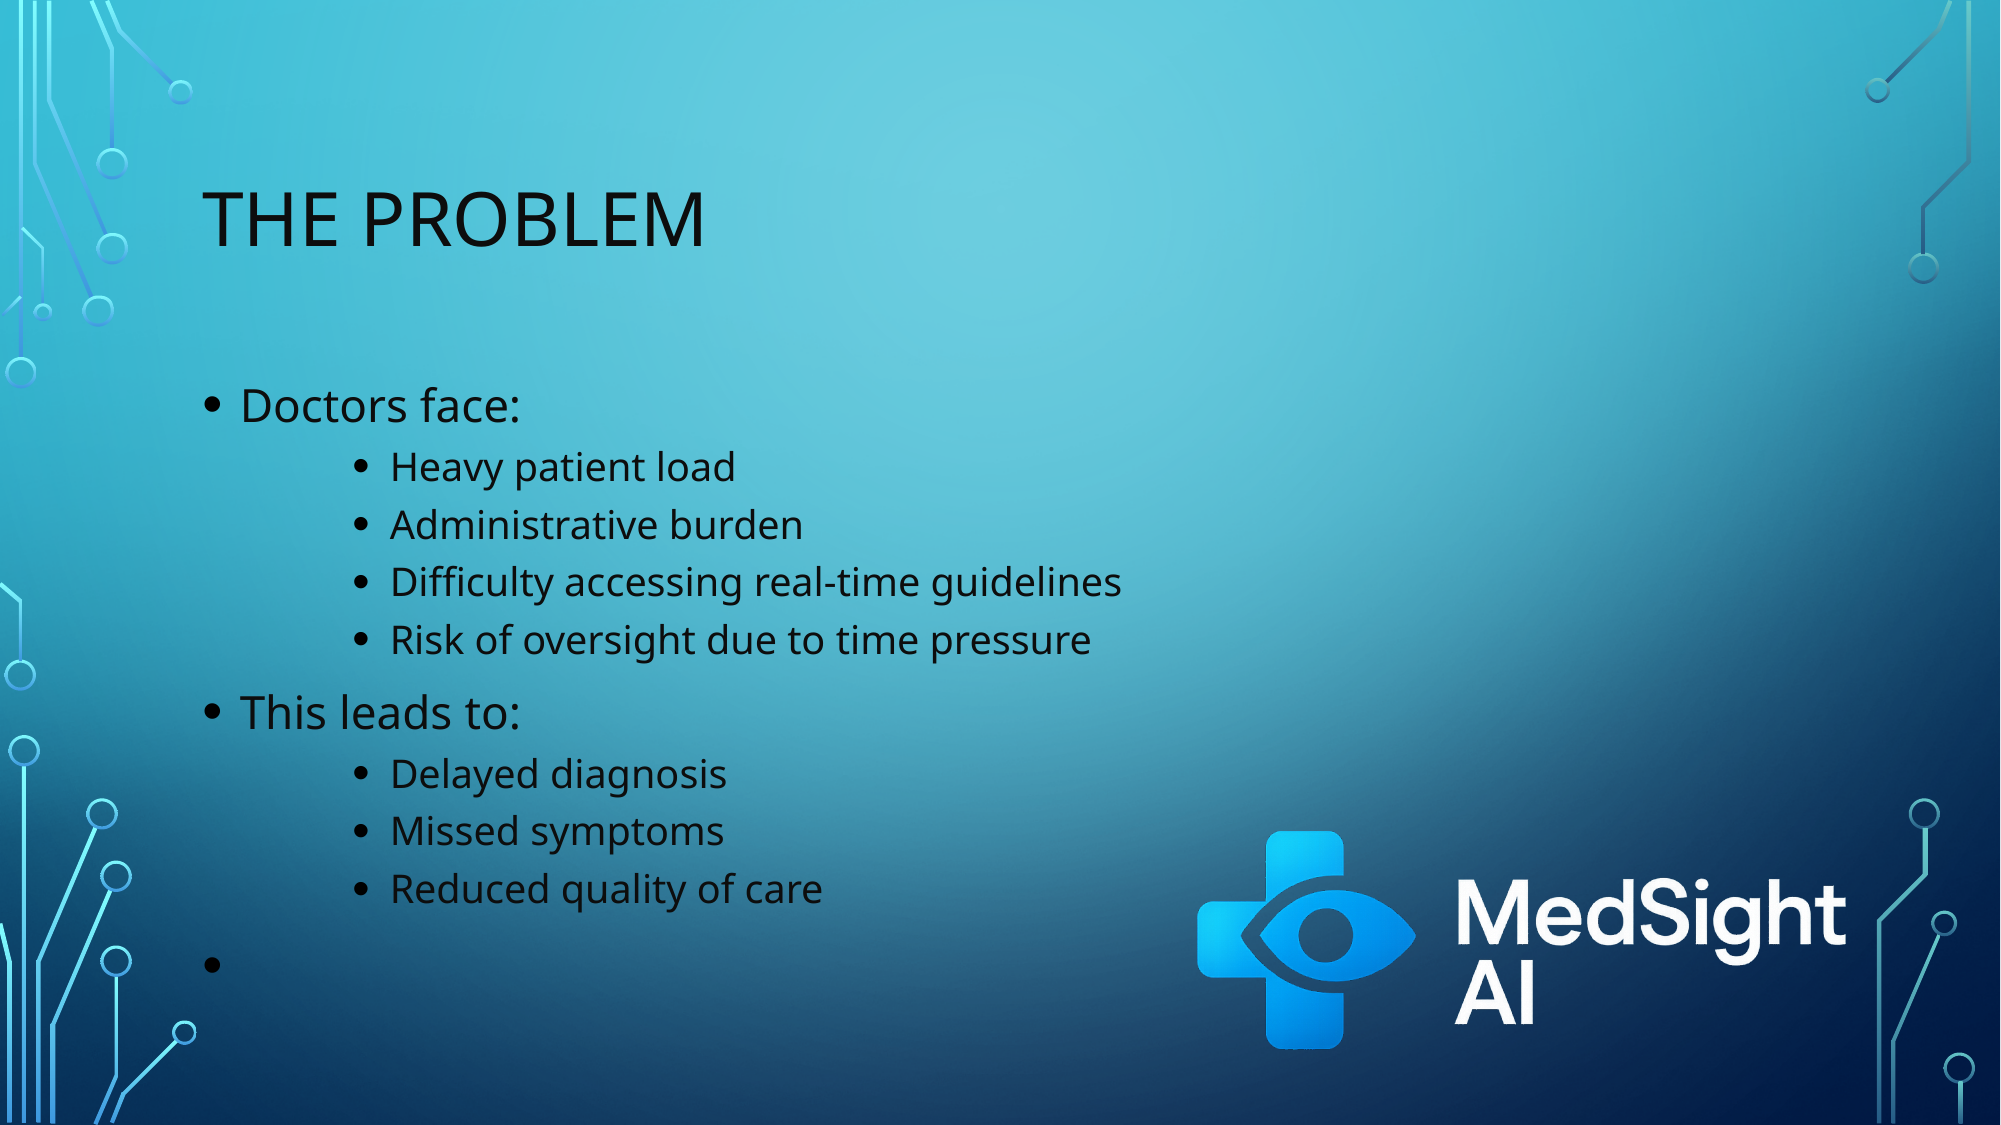

# The problem
Doctors face:
Heavy patient load
Administrative burden
Difficulty accessing real-time guidelines
Risk of oversight due to time pressure
This leads to:
Delayed diagnosis
Missed symptoms
Reduced quality of care